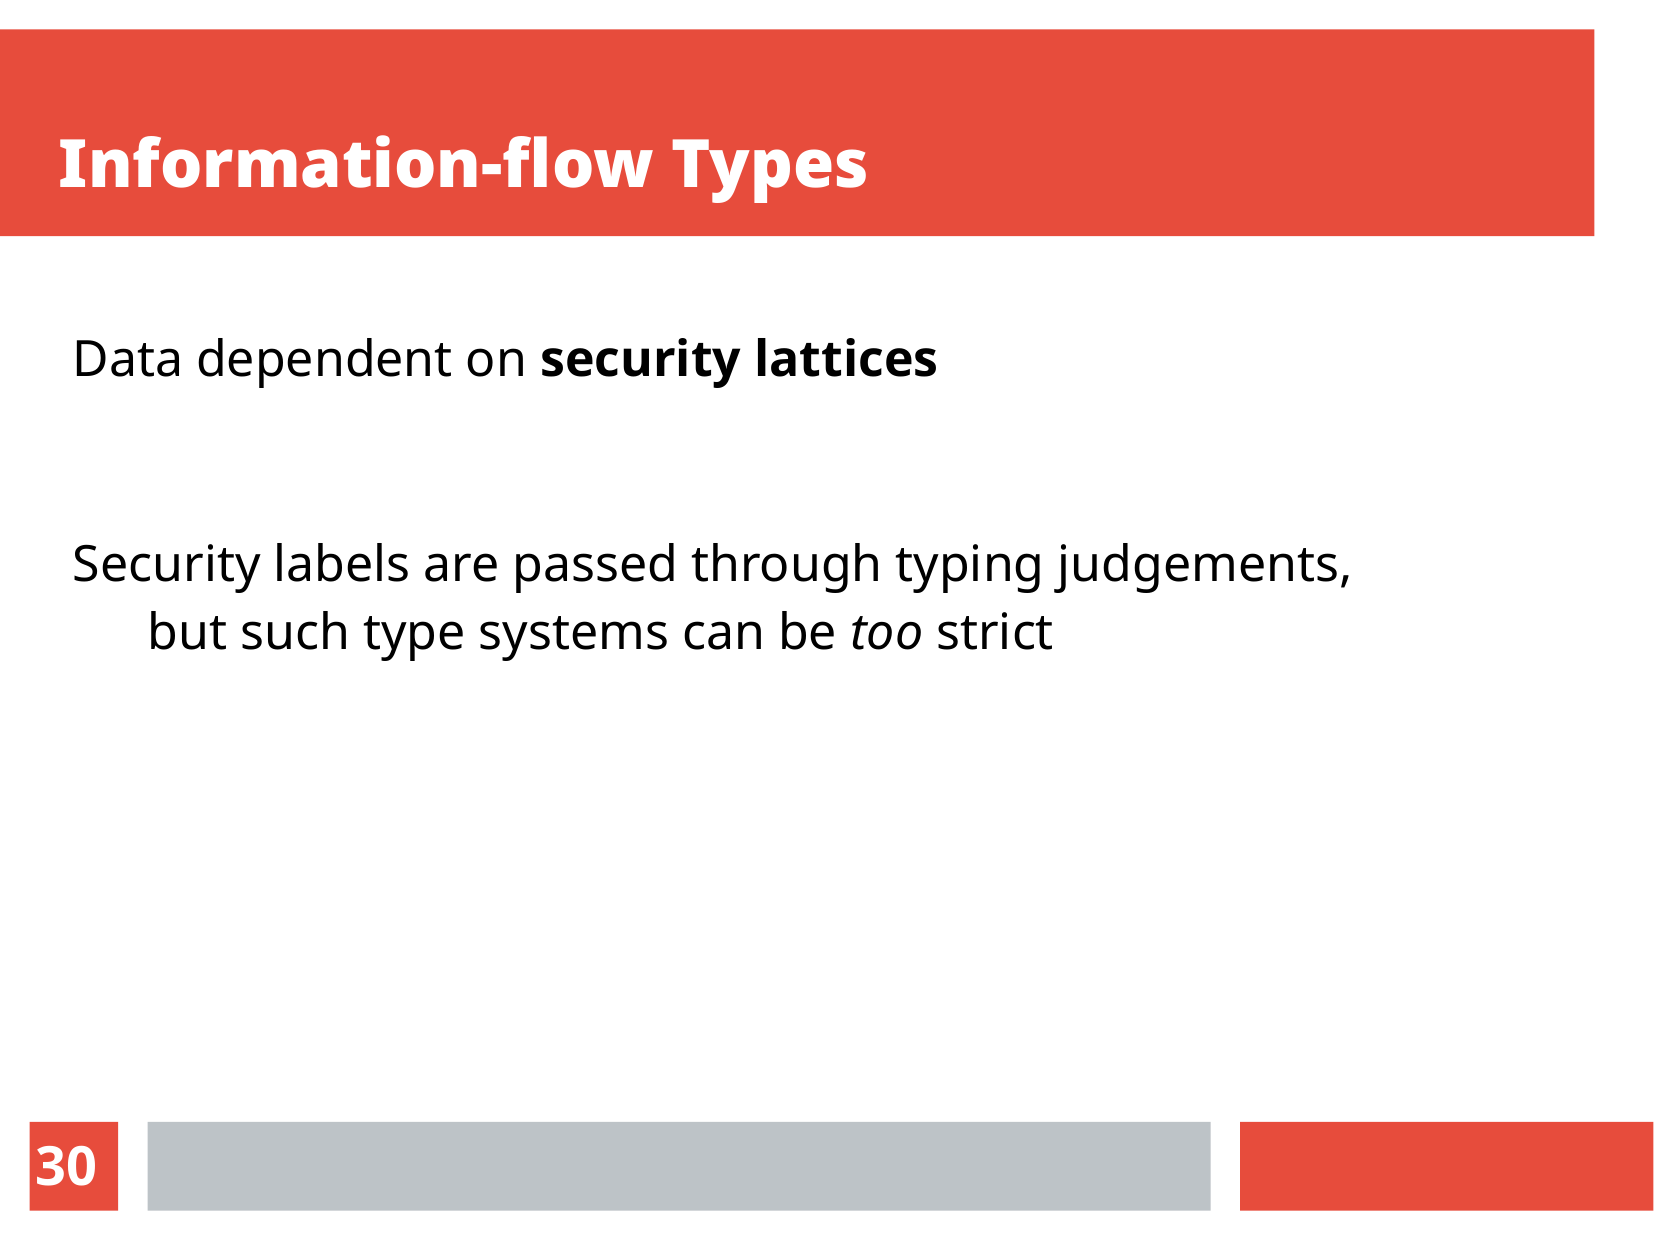

# Information-flow Types
Data dependent on security lattices
Security labels are passed through typing judgements,
	but such type systems can be too strict
30
89